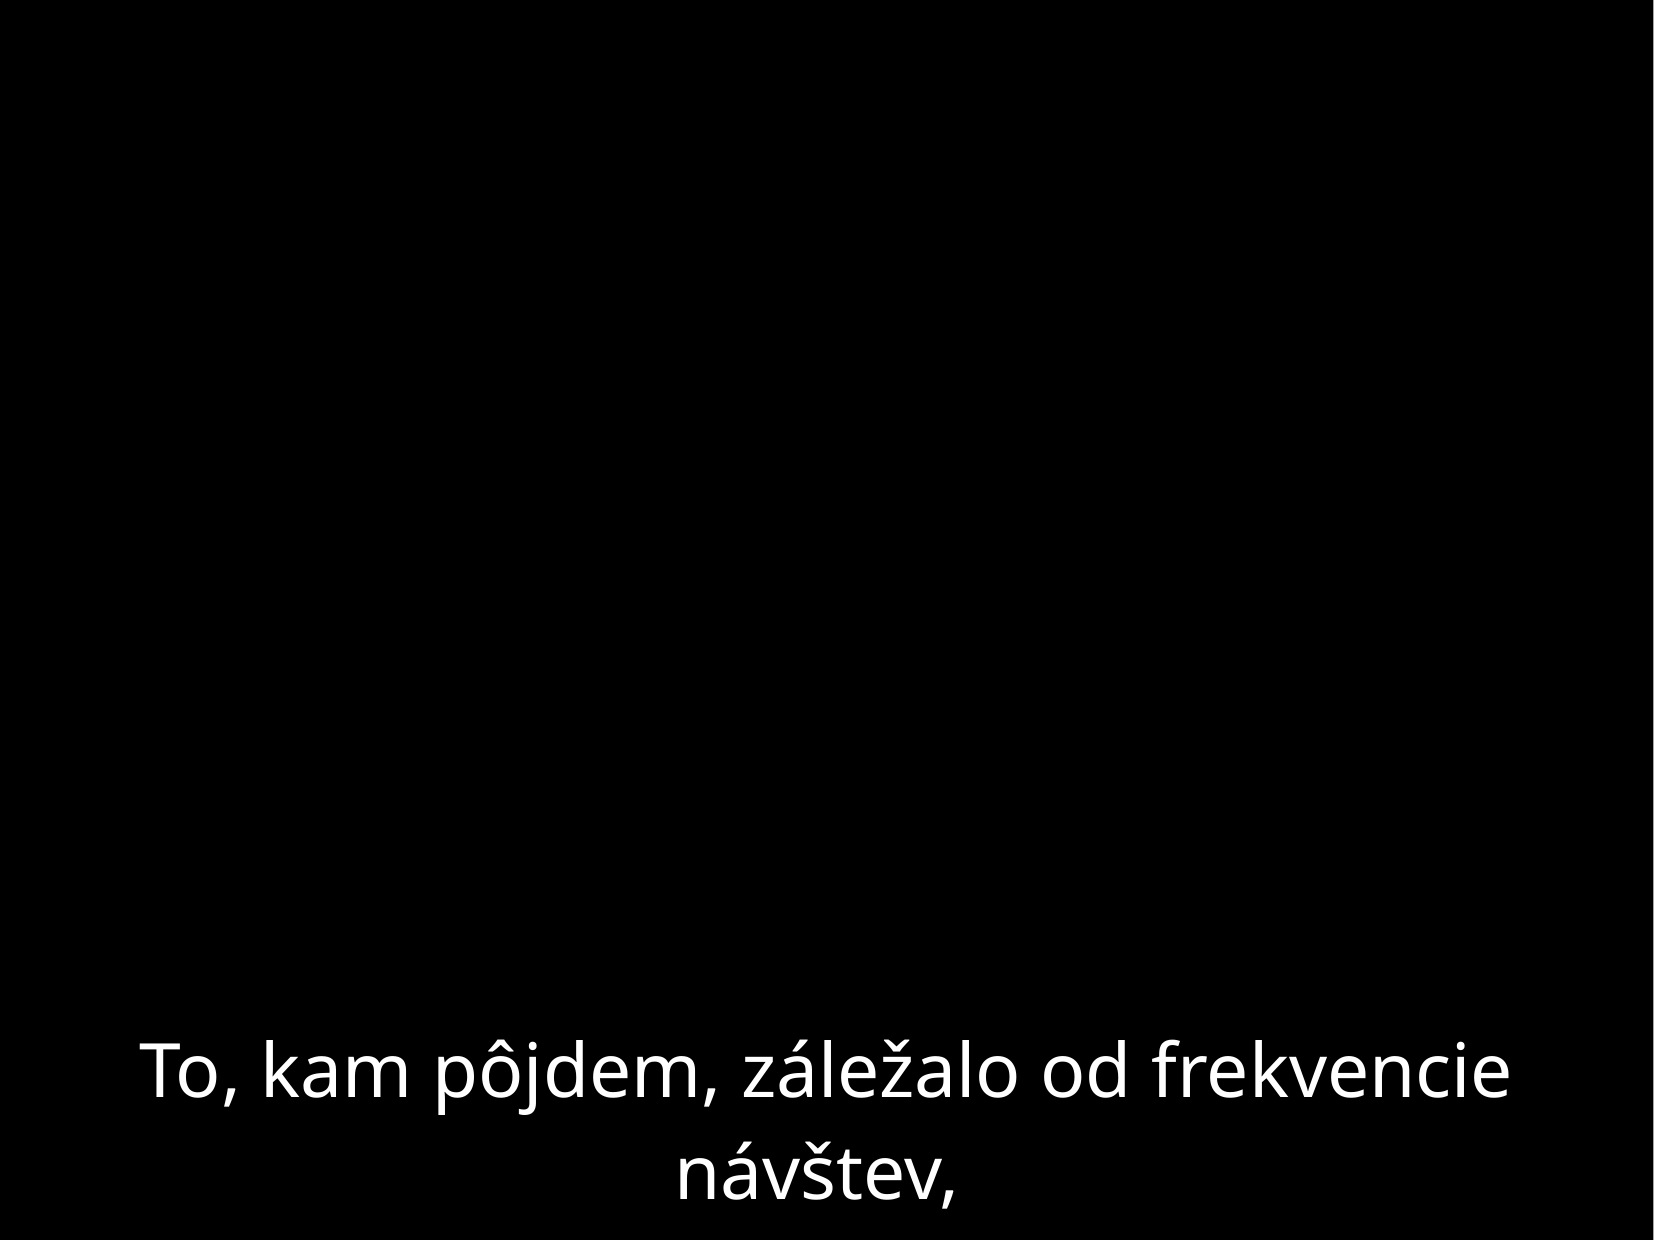

# To, kam pôjdem, záležalo od frekvencie návštev,